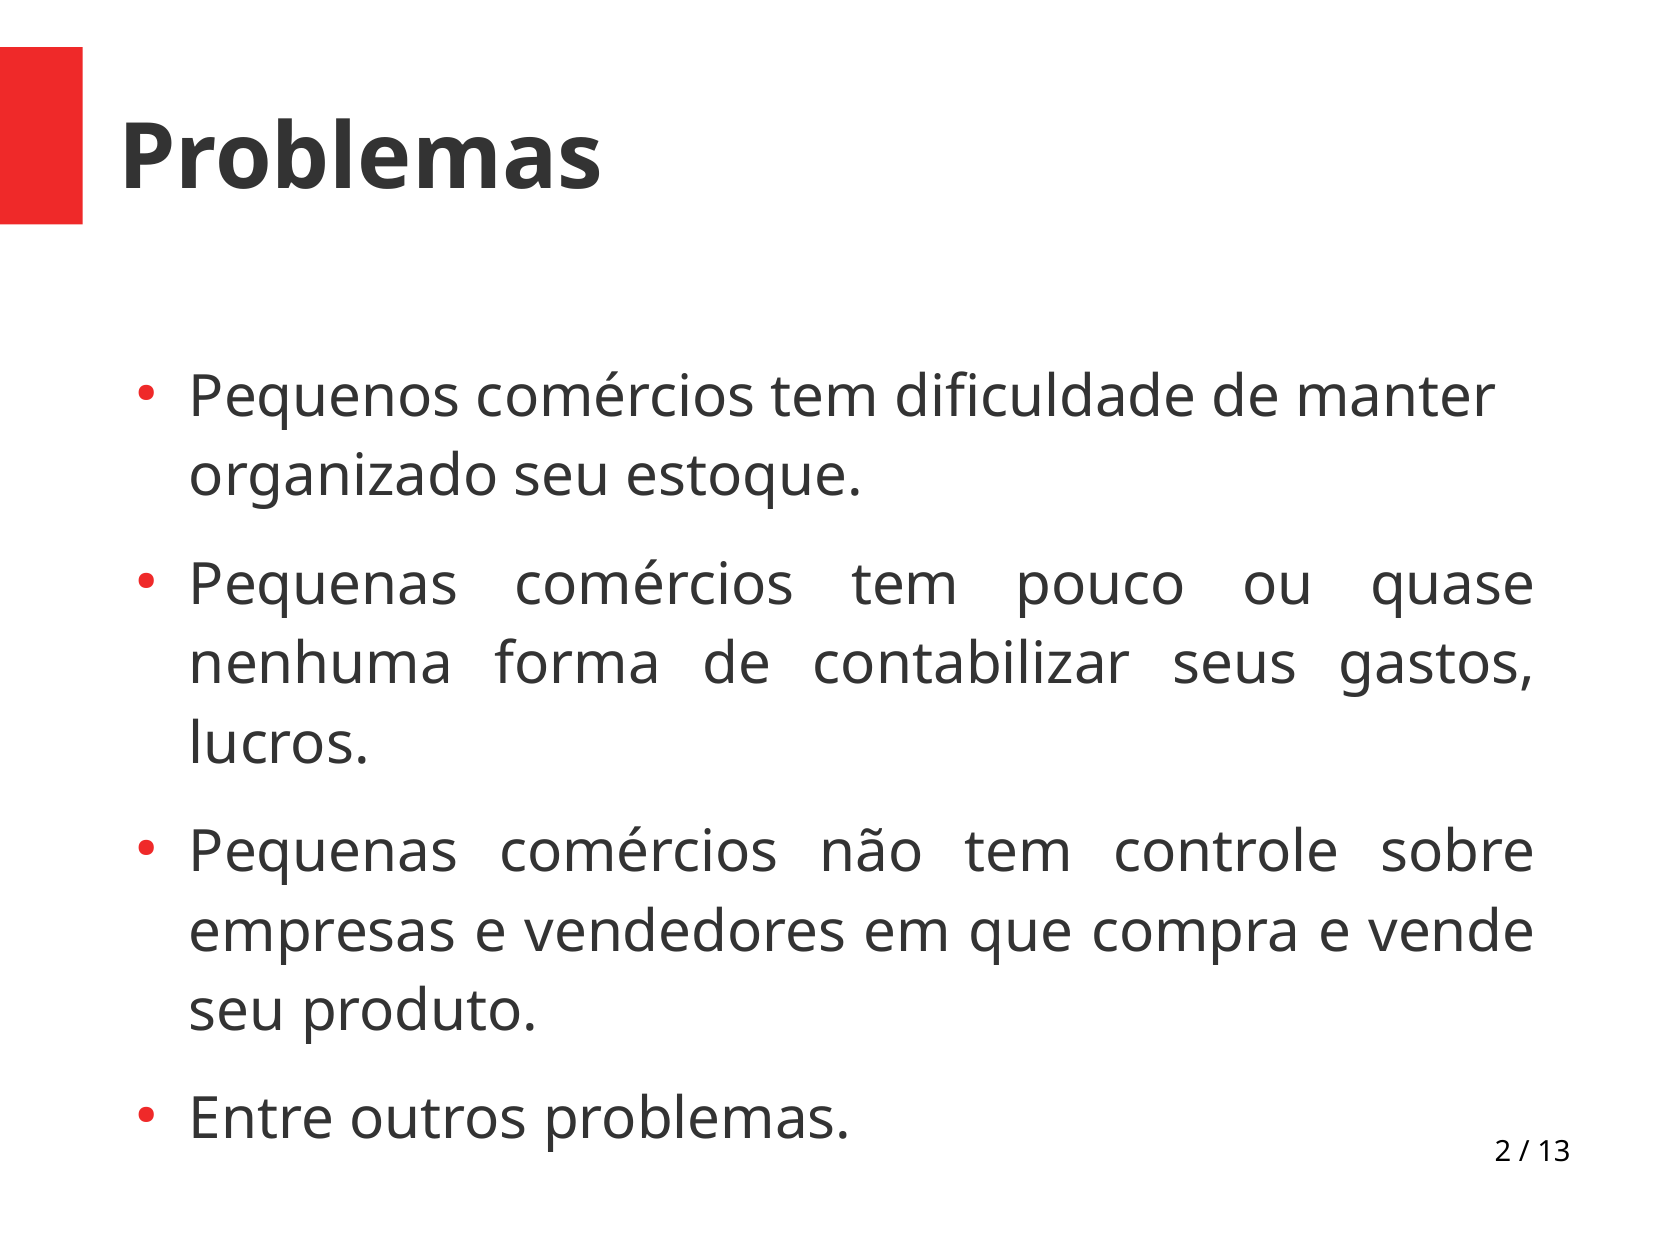

# Problemas
Pequenos comércios tem dificuldade de manter organizado seu estoque.
Pequenas comércios tem pouco ou quase nenhuma forma de contabilizar seus gastos, lucros.
Pequenas comércios não tem controle sobre empresas e vendedores em que compra e vende seu produto.
Entre outros problemas.
2